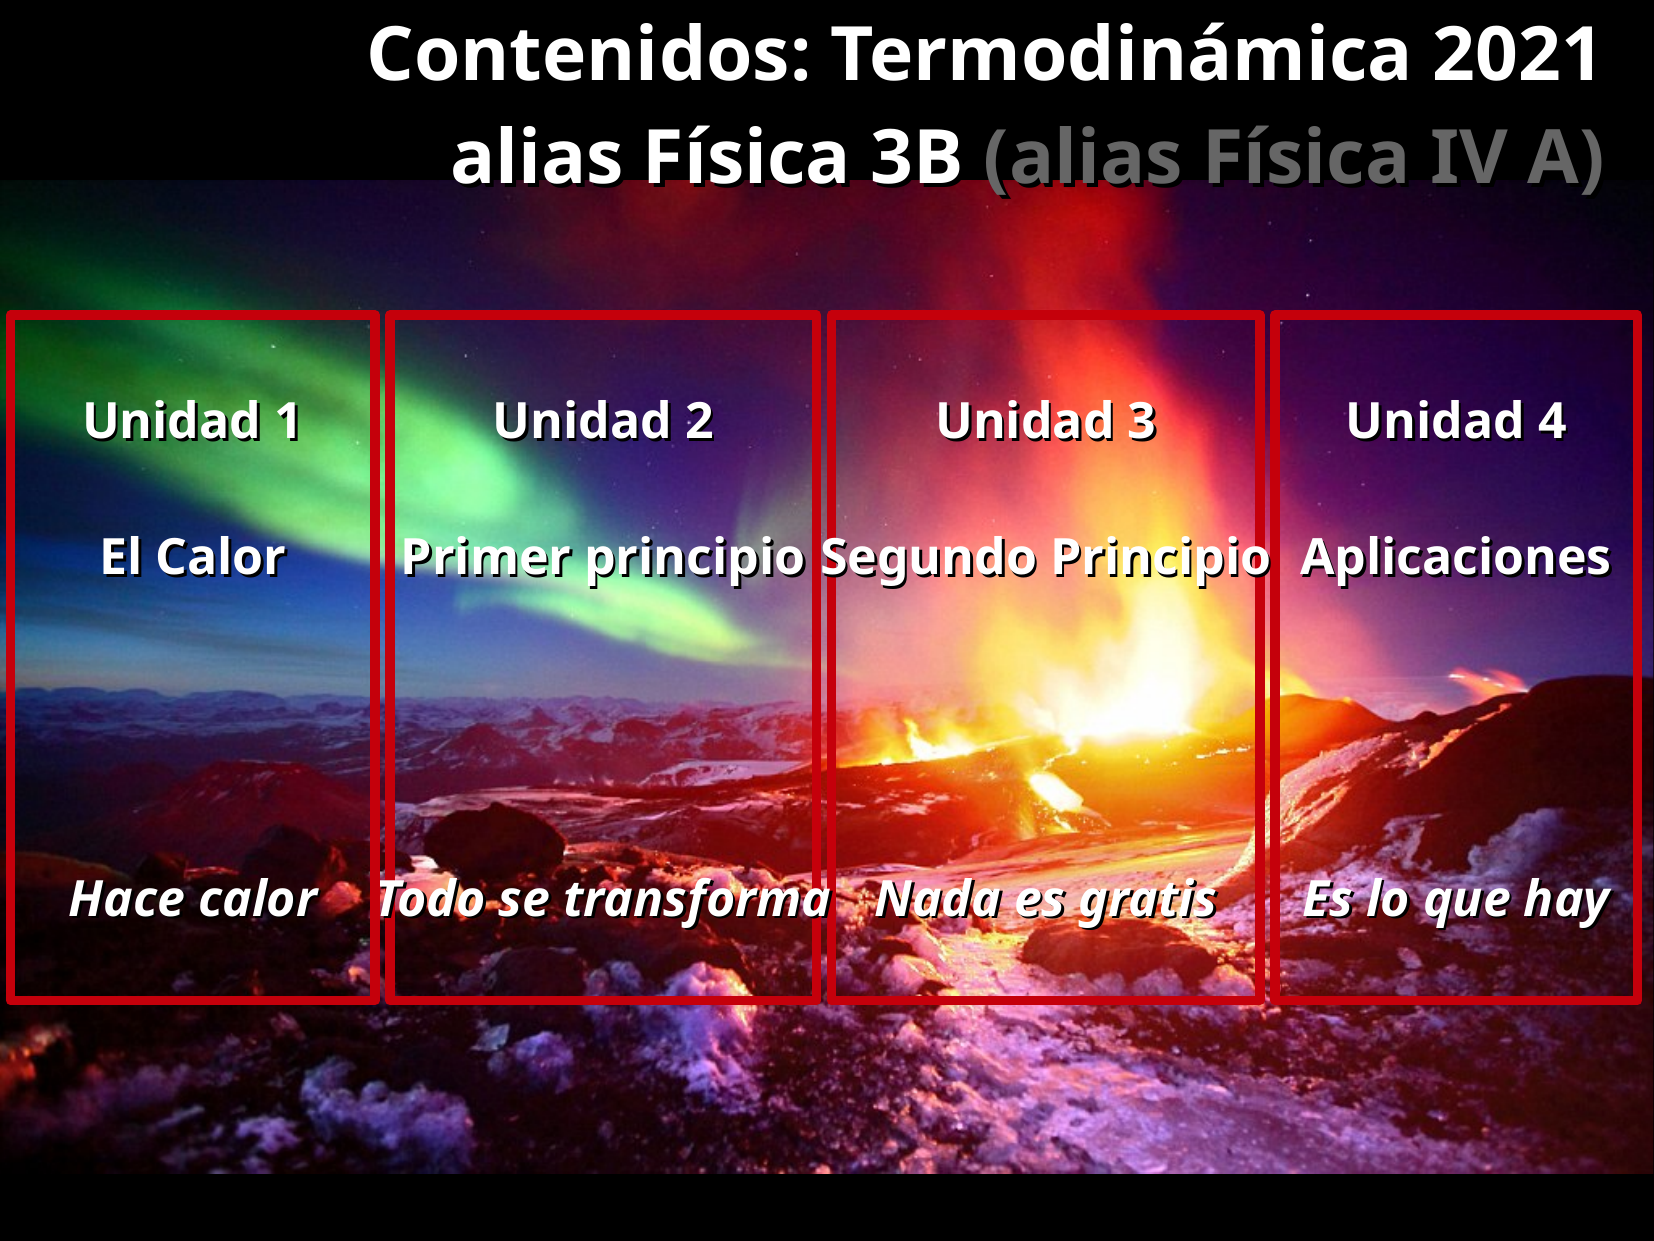

# Contenidos: Termodinámica 2021 alias Física 3B (alias Física IV A)
Unidad 1
El Calor
Hace calor
Unidad 2
Primer principio
Todo se transforma
Unidad 3
Segundo Principio
Nada es gratis
Unidad 4
Aplicaciones
Es lo que hay
FÍSICA III B
13